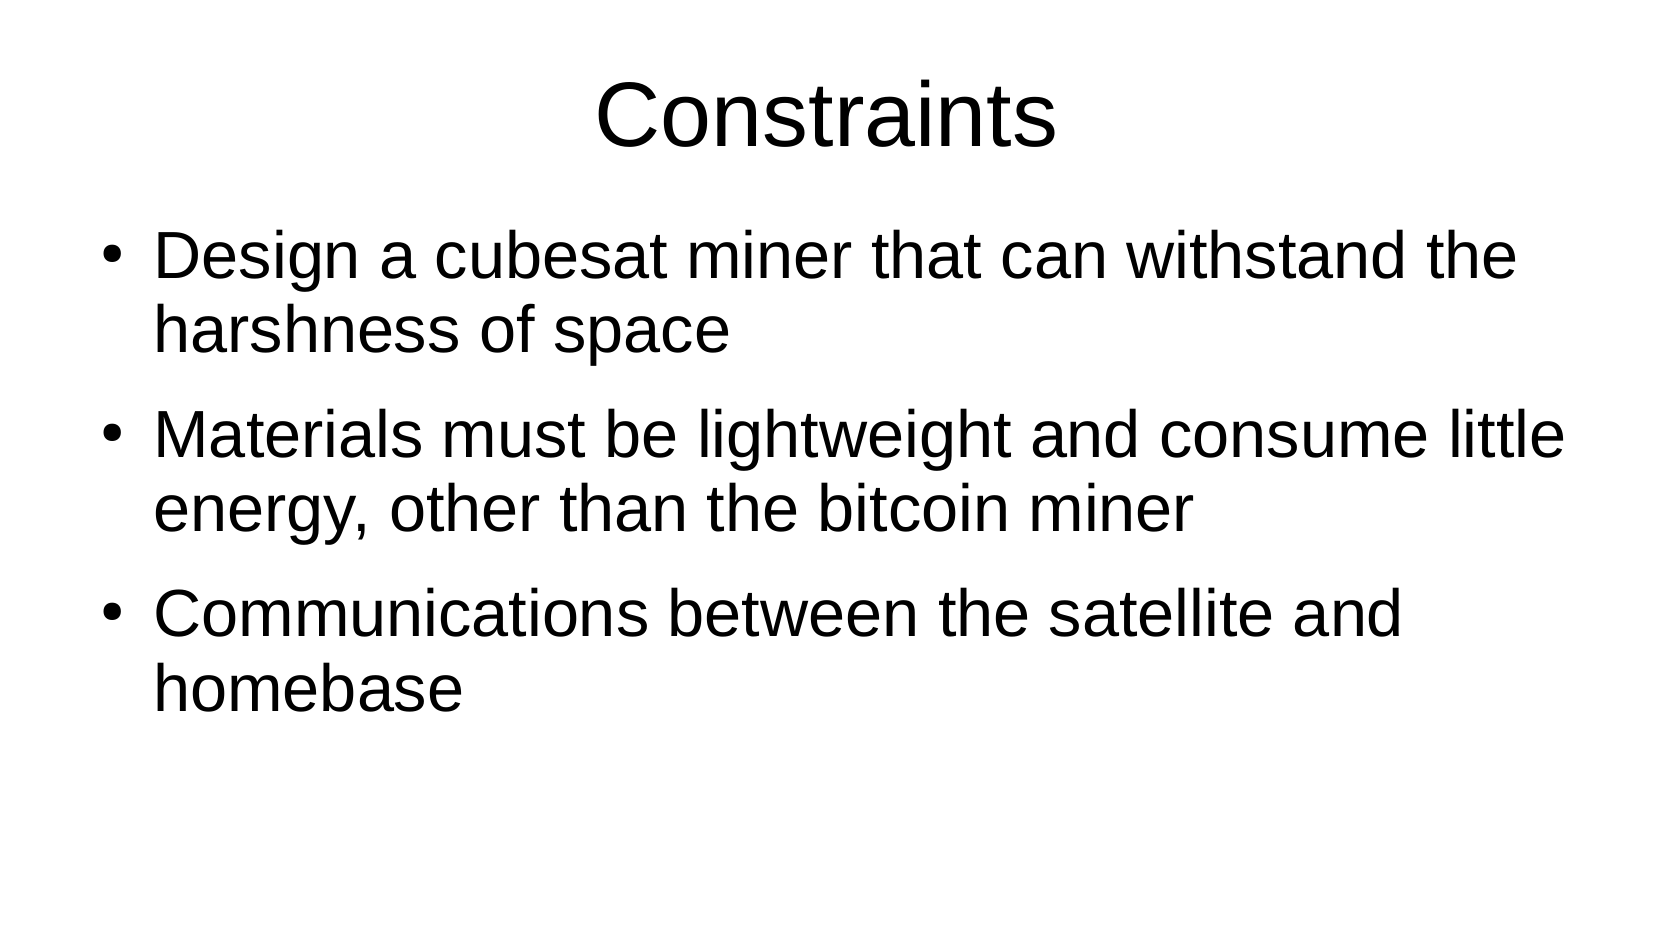

# Constraints
Design a cubesat miner that can withstand the harshness of space
Materials must be lightweight and consume little energy, other than the bitcoin miner
Communications between the satellite and homebase